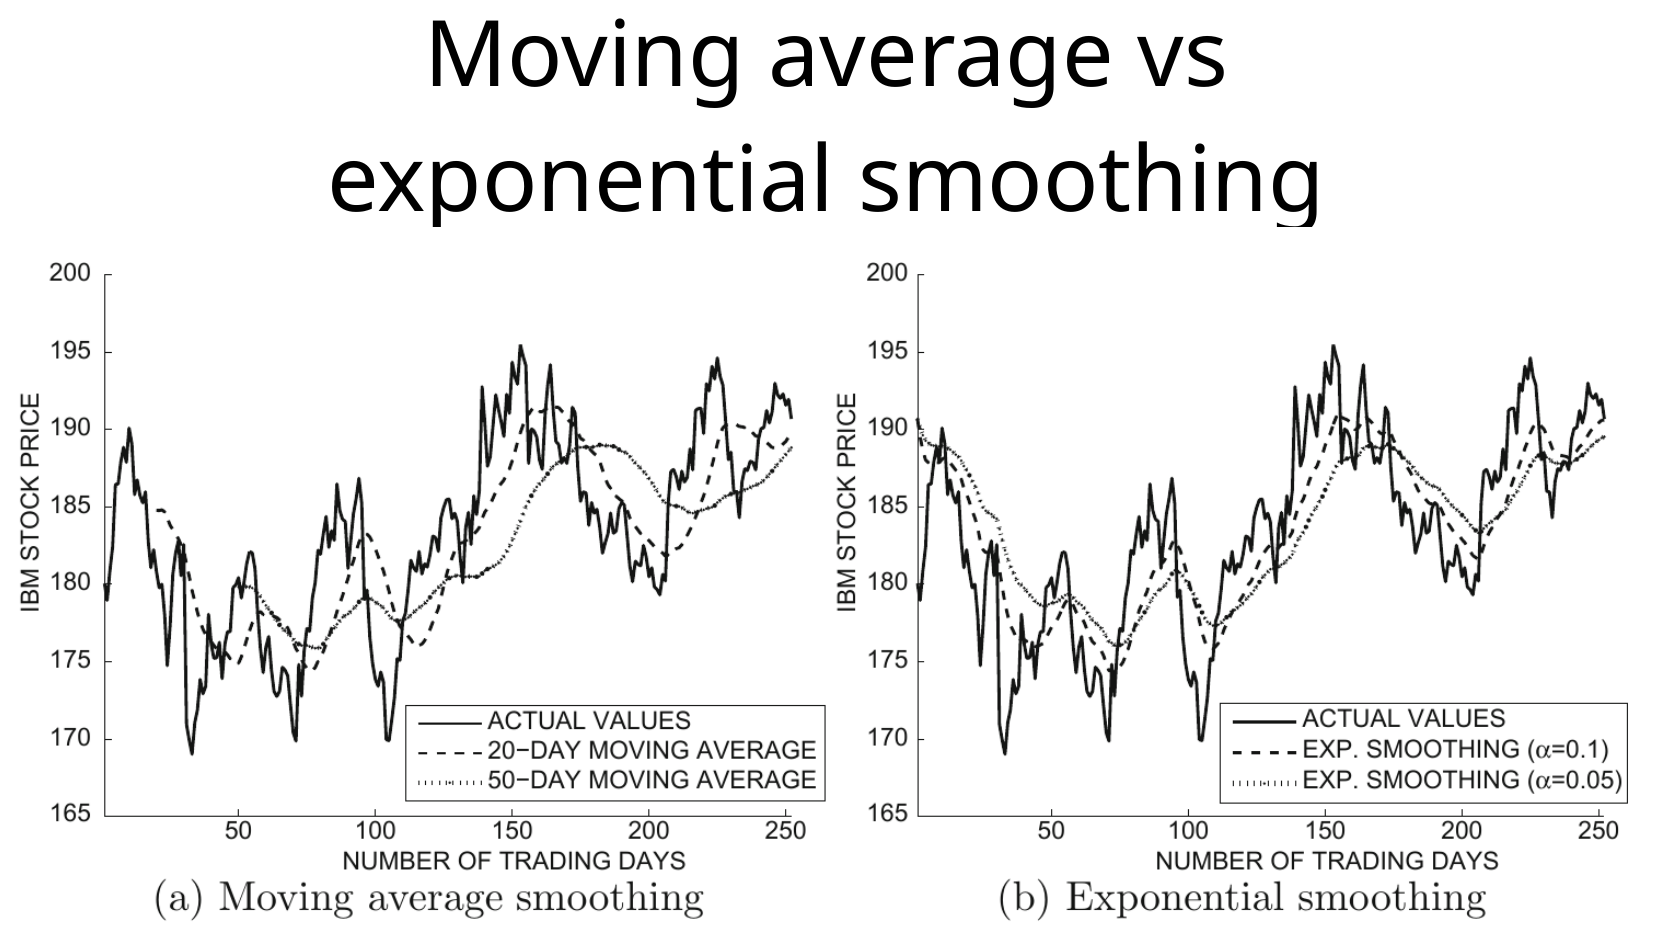

# Moving average vs exponential smoothing
19